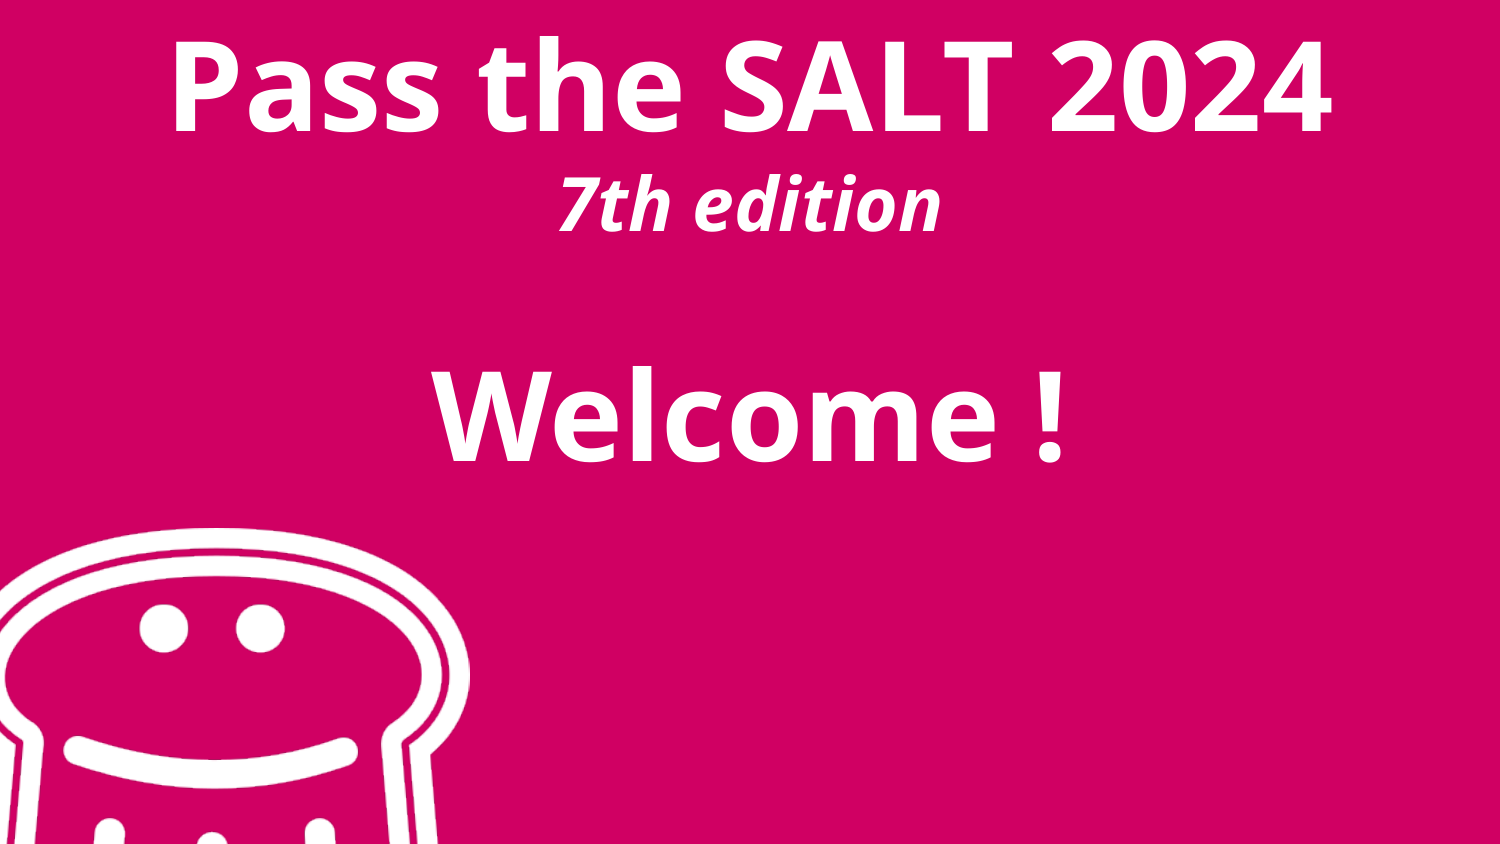

Pass the SALT 2024
7th edition
Welcome !